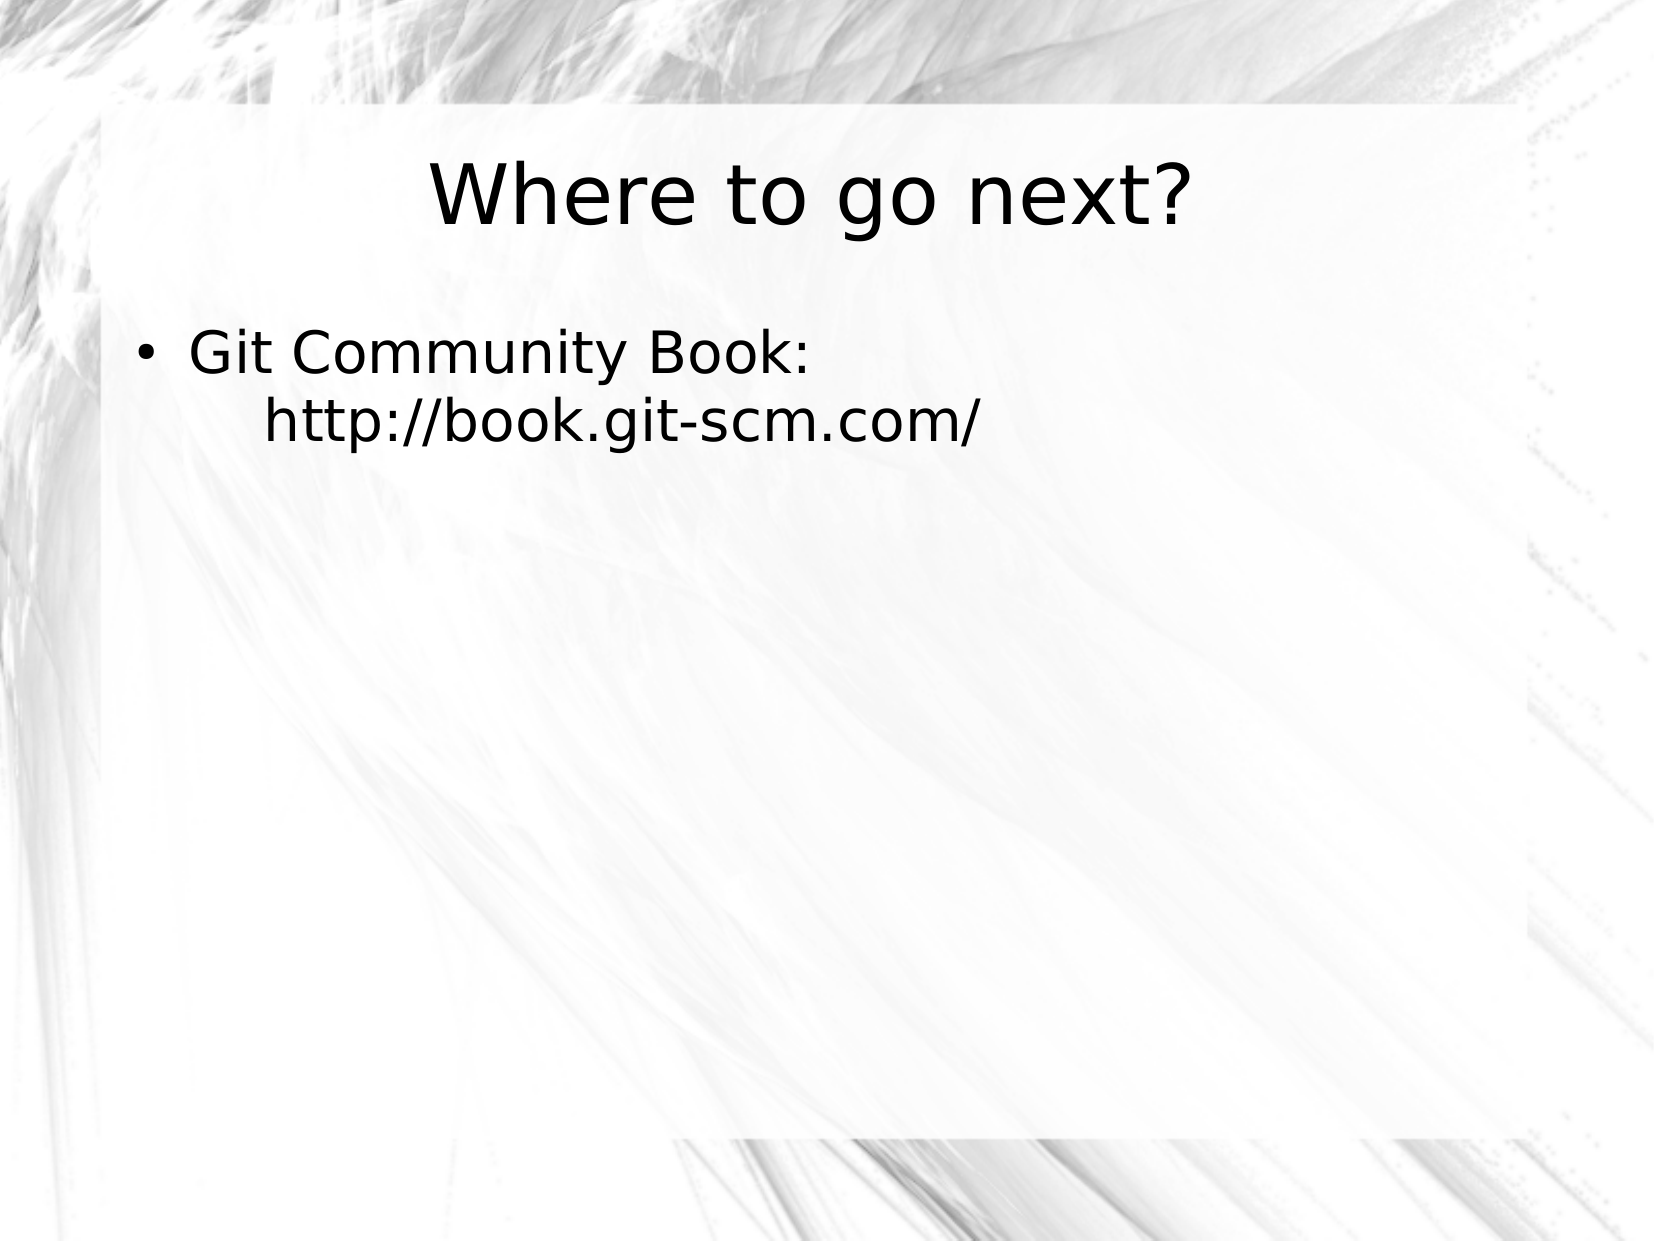

# Where to go next?
Git Community Book:
	http://book.git-scm.com/